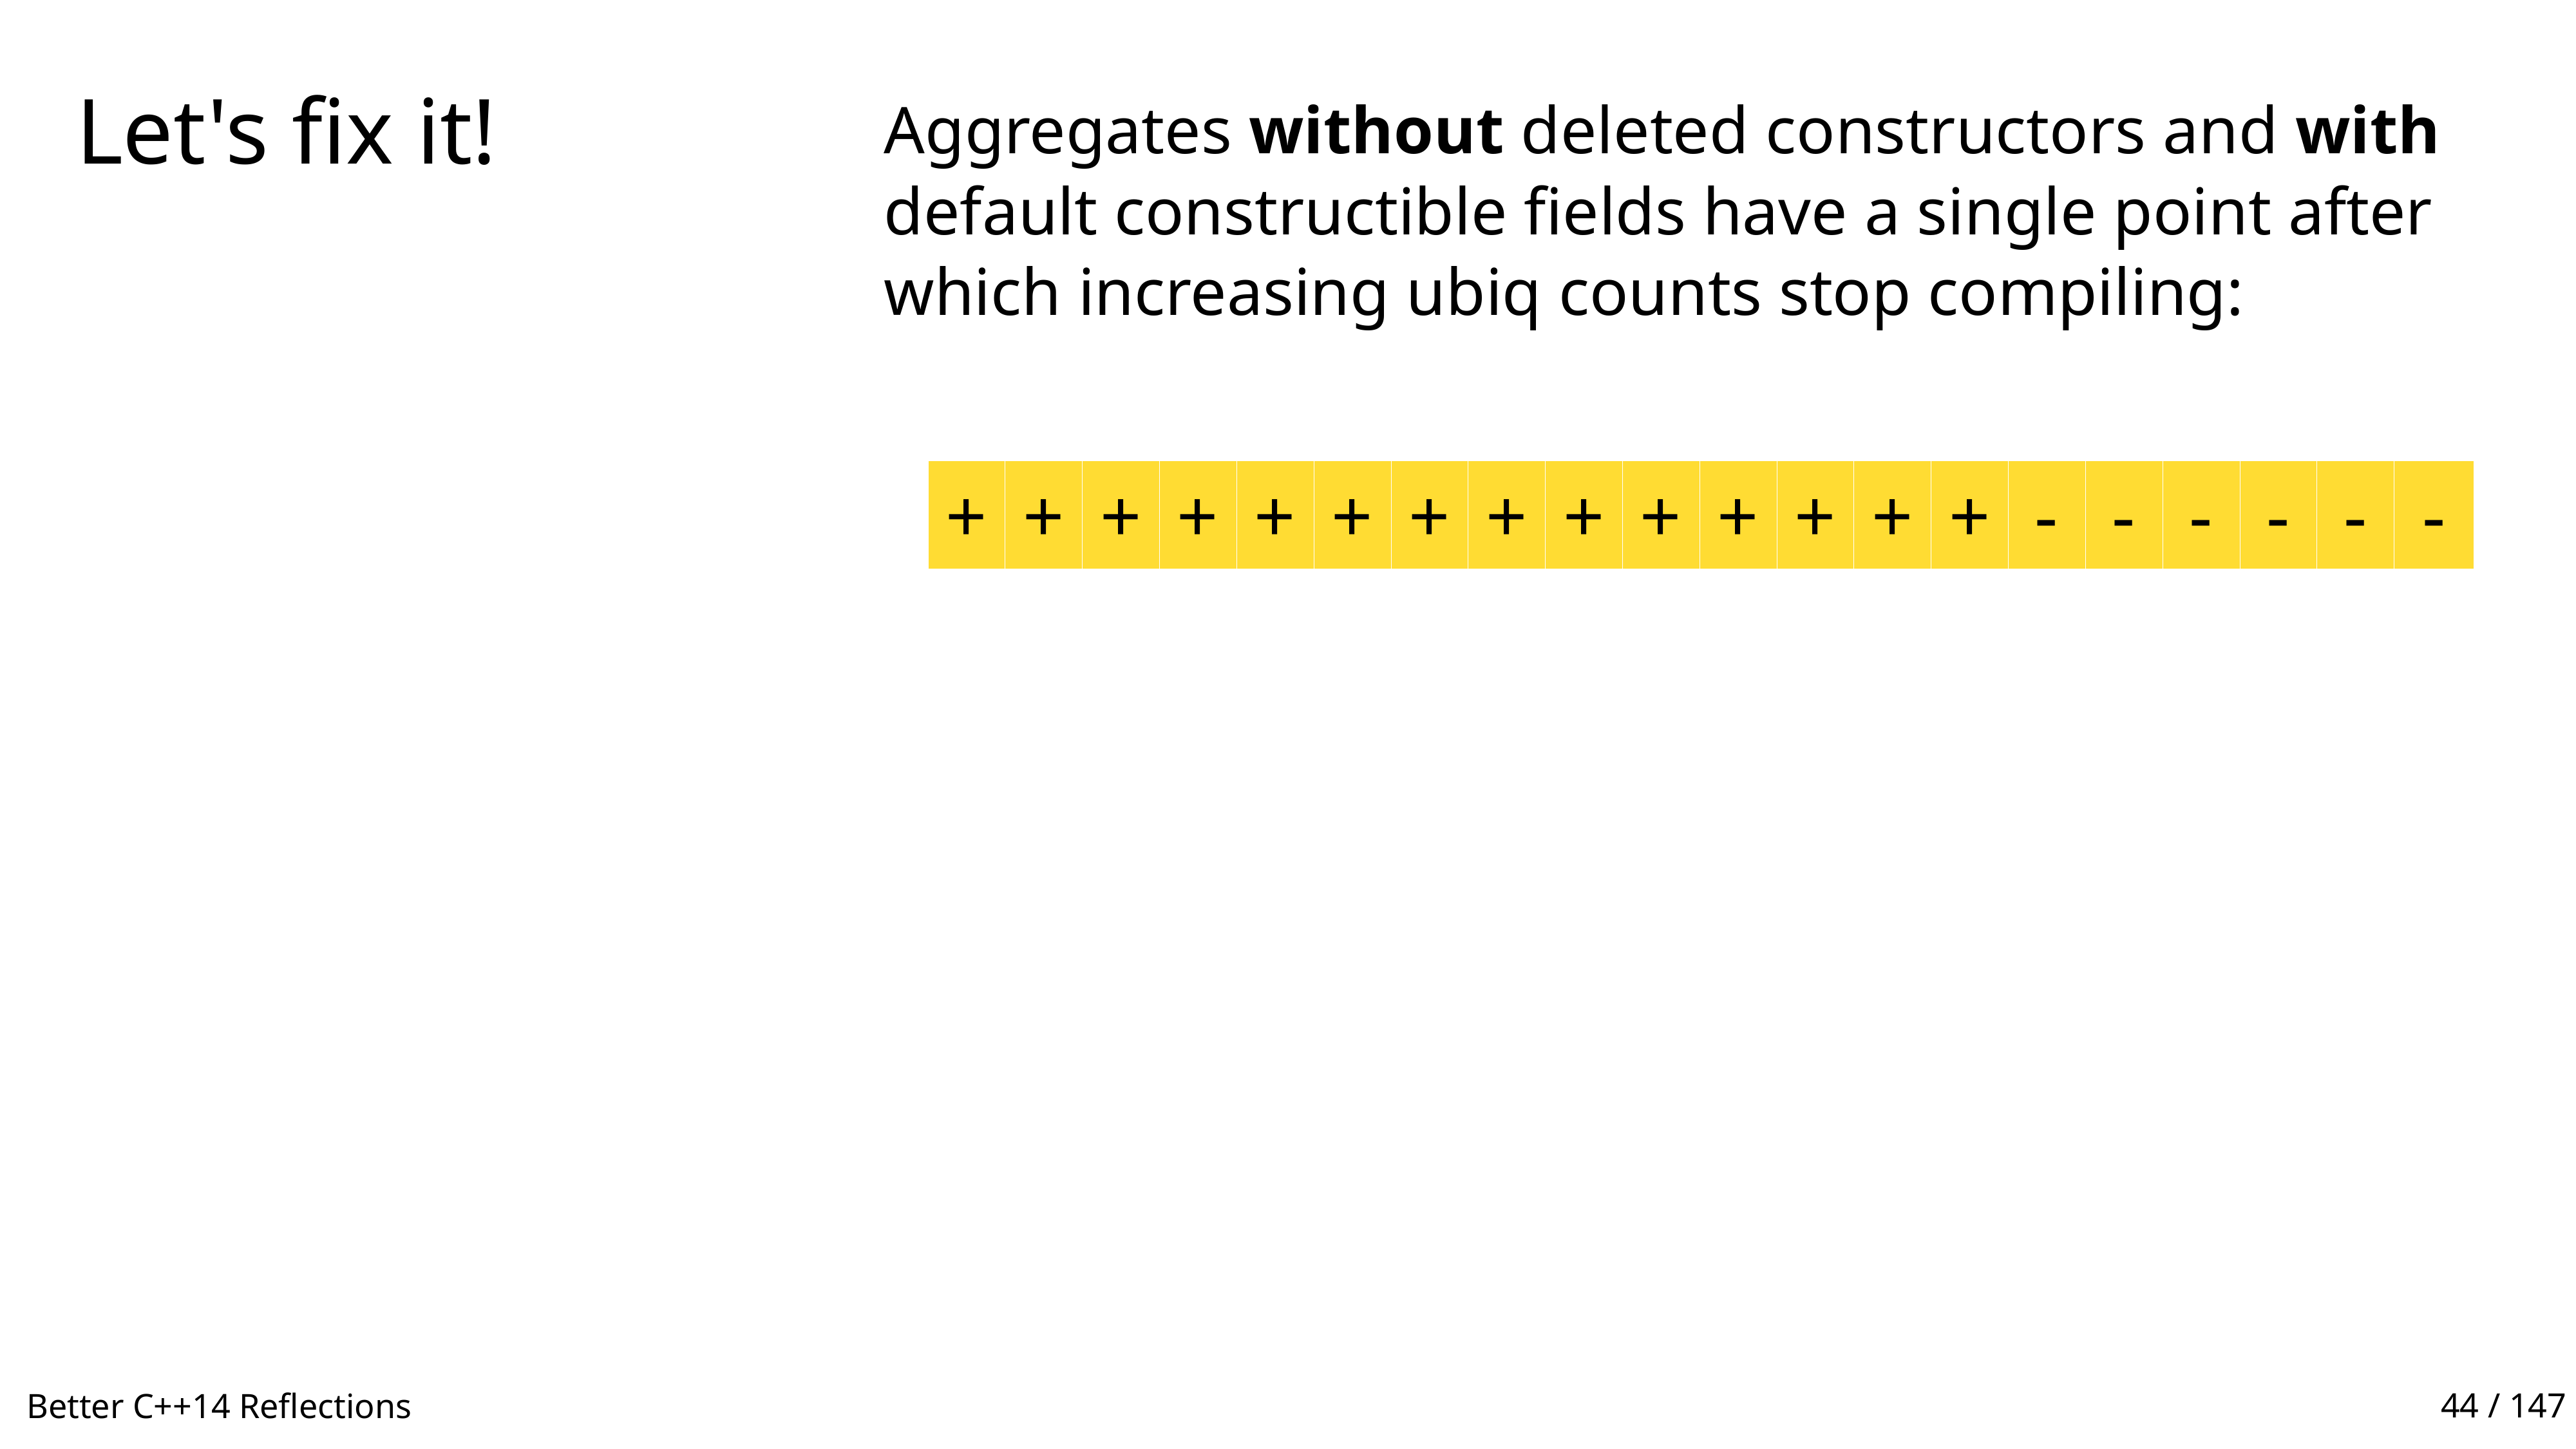

# Let's fix it!
Aggregates without deleted constructors and with default constructible fields have a single point after which increasing ubiq counts stop compiling:
| + | + | + | + | + | + | + | + | + | + | + | + | + | + | - | - | - | - | - | - |
| --- | --- | --- | --- | --- | --- | --- | --- | --- | --- | --- | --- | --- | --- | --- | --- | --- | --- | --- | --- |
Better C++14 Reflections